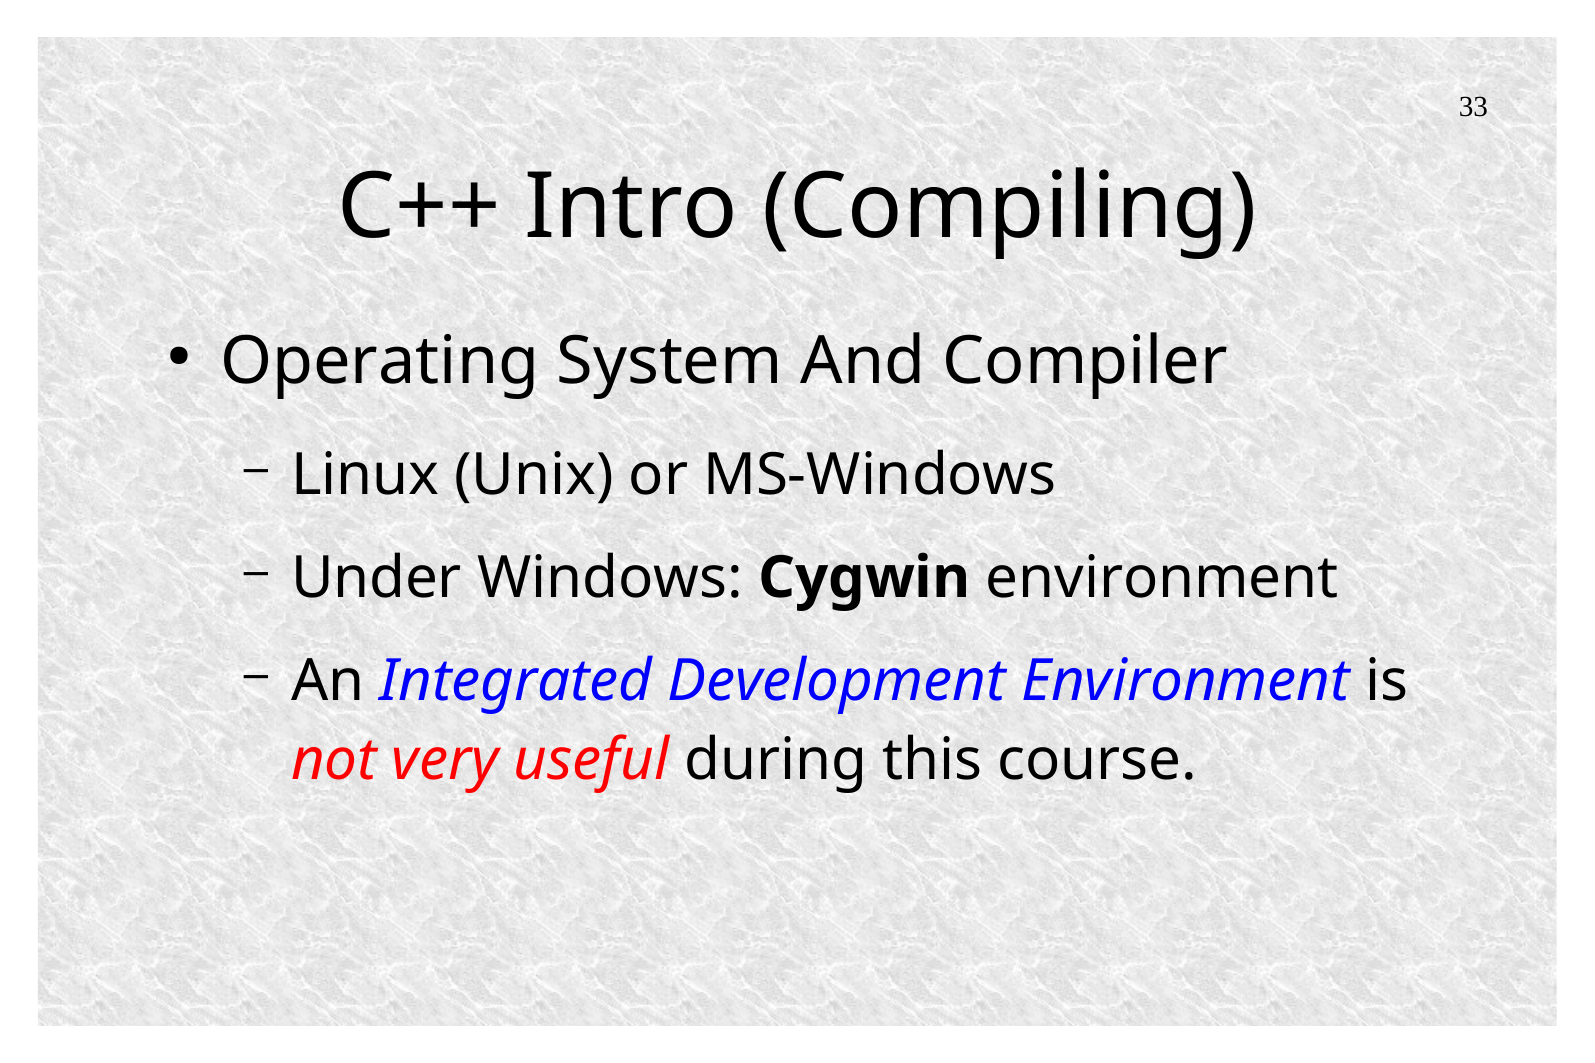

33
# C++ Intro (Compiling)
Operating System And Compiler
Linux (Unix) or MS-Windows
Under Windows: Cygwin environment
An Integrated Development Environment is
not very useful during this course.